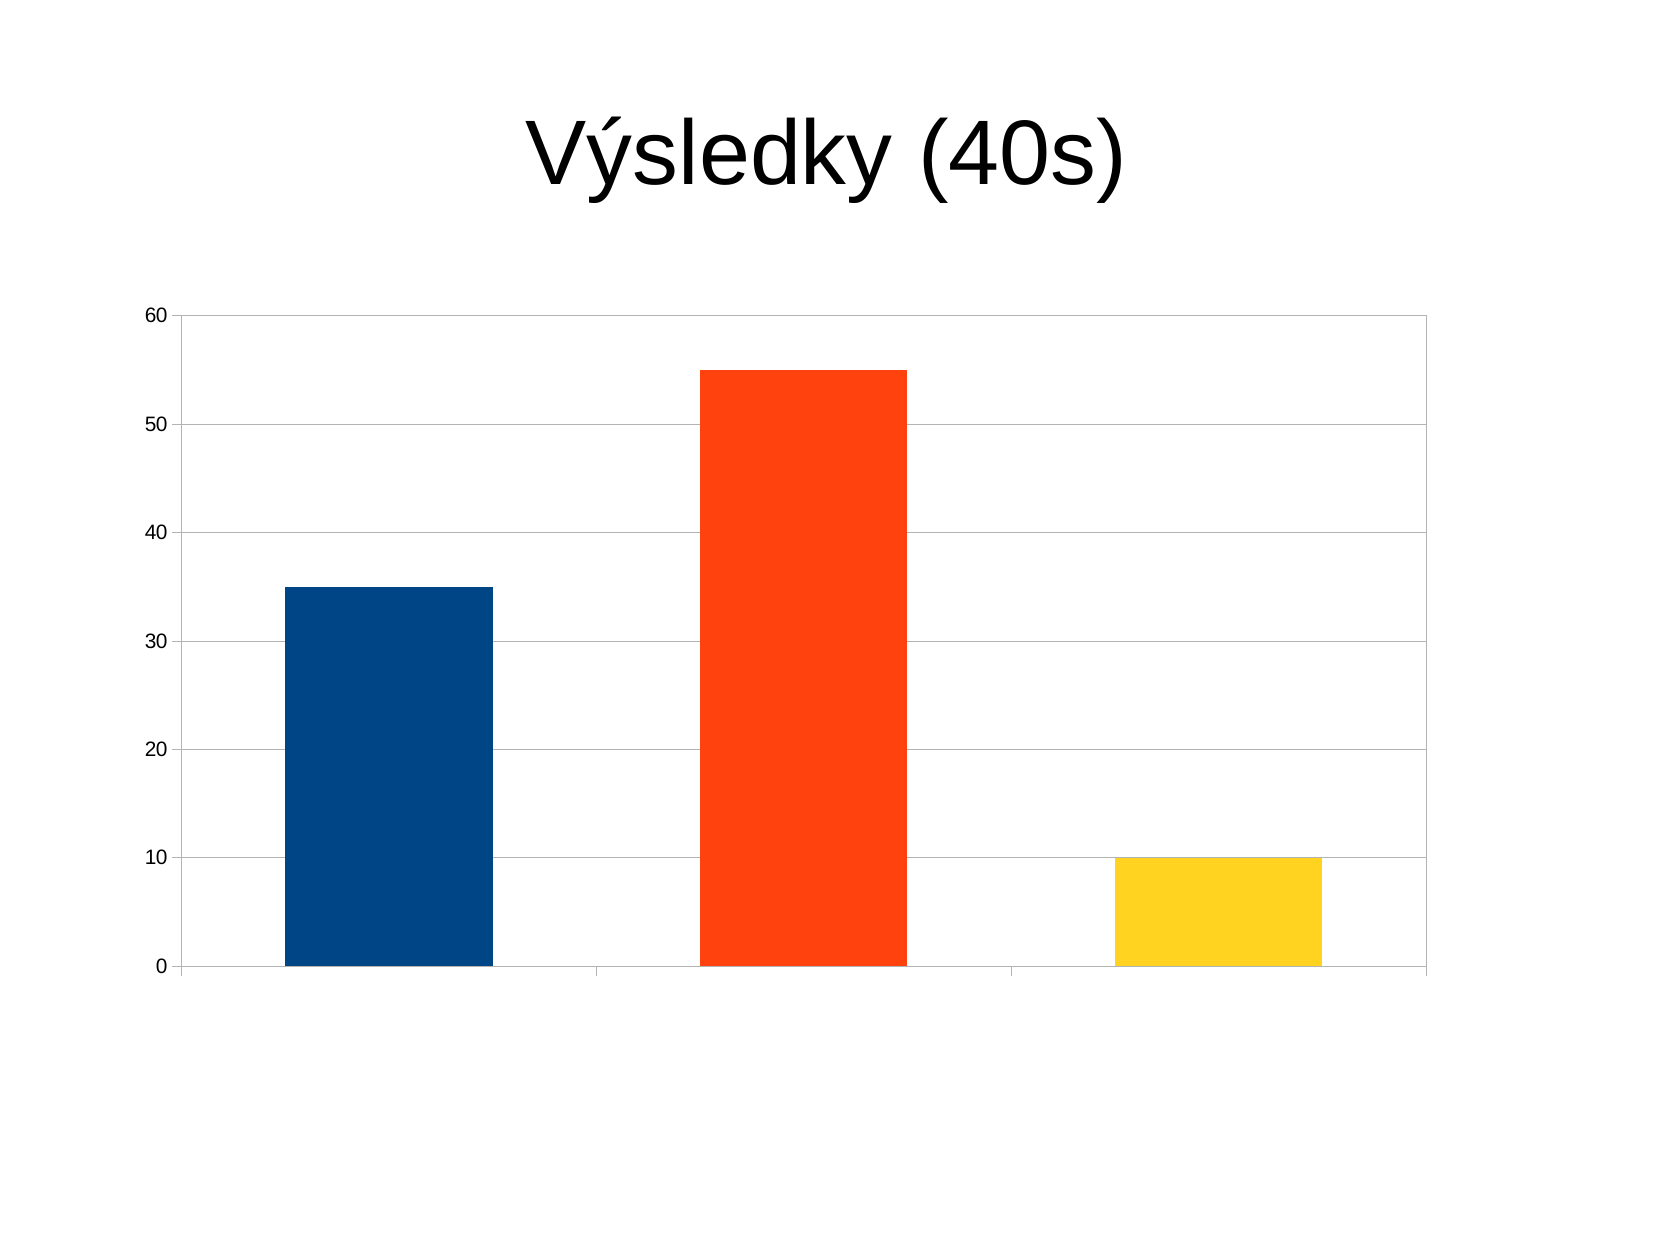

# Výsledky (40s)
### Chart
| Category | 35% | 55% | 10% |
|---|---|---|---|
| Řádek 1 | 35.0 | None | None |
| Řádek 2 | None | 55.0 | None |
| Řádek 3 | None | None | 10.0 |